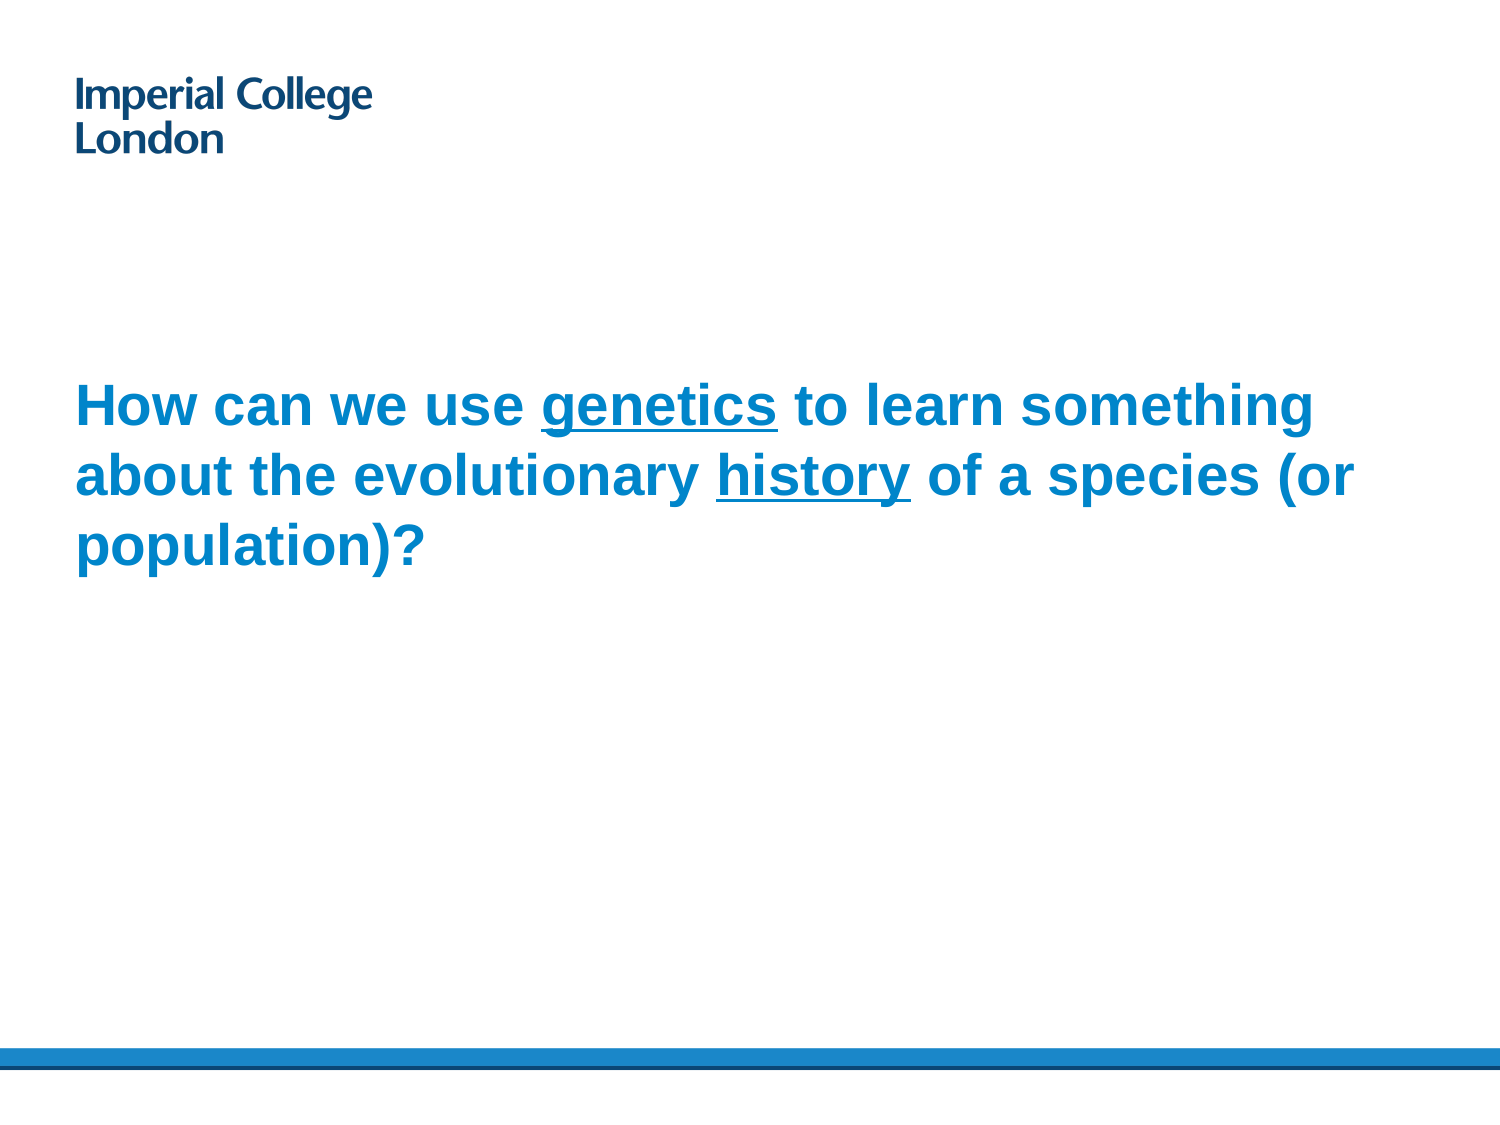

# How can we use genetics to learn something about the evolutionary history of a species (or population)?